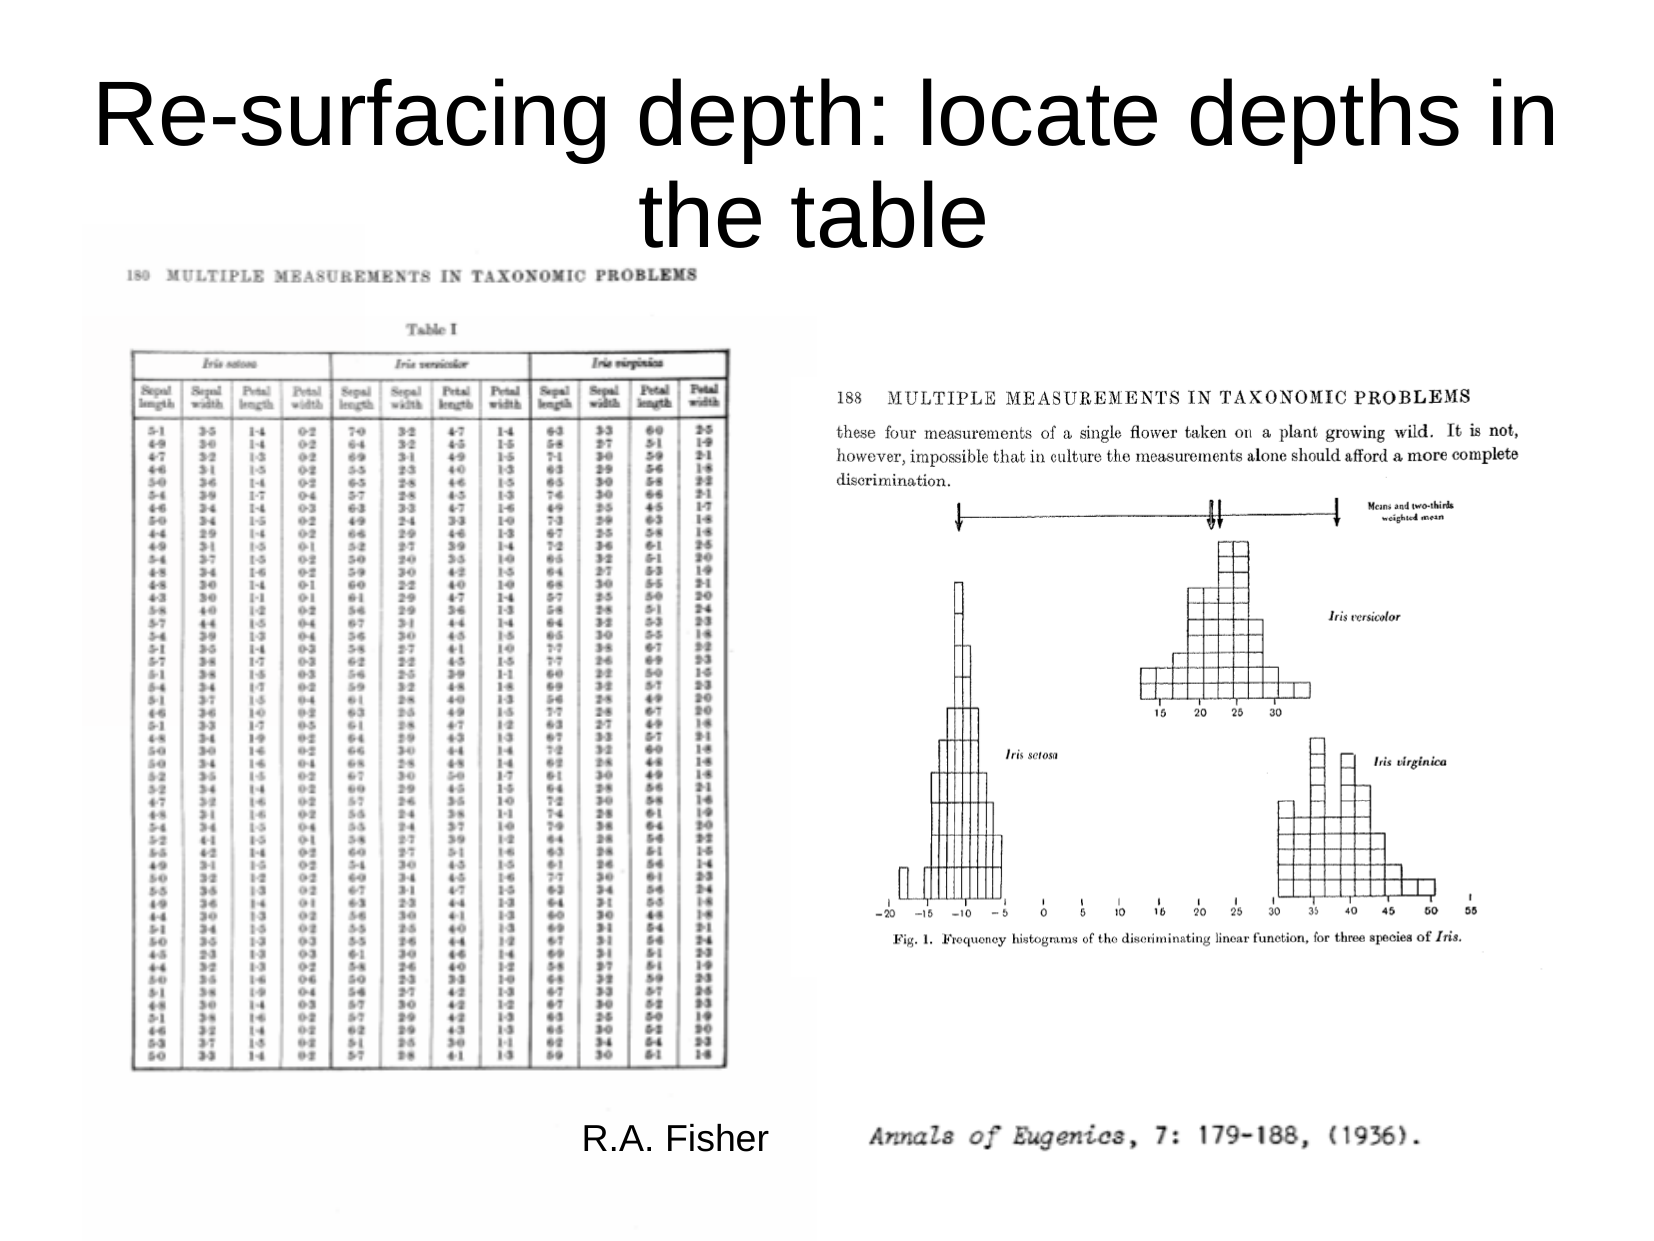

# Re-surfacing depth: locate depths in the table
R.A. Fisher